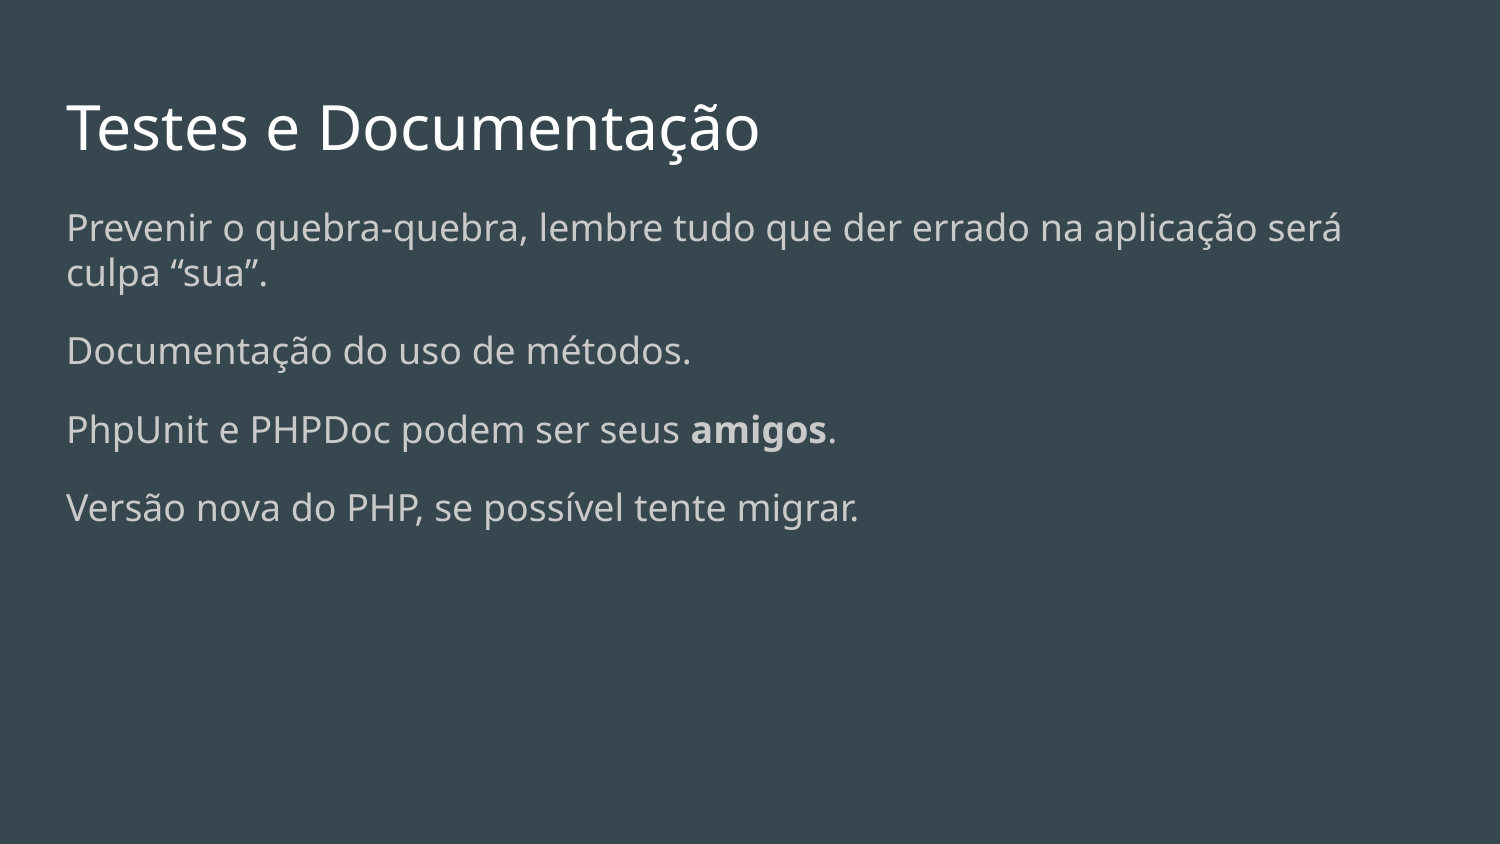

# Testes e Documentação
Prevenir o quebra-quebra, lembre tudo que der errado na aplicação será culpa “sua”.
Documentação do uso de métodos.
PhpUnit e PHPDoc podem ser seus amigos.
Versão nova do PHP, se possível tente migrar.